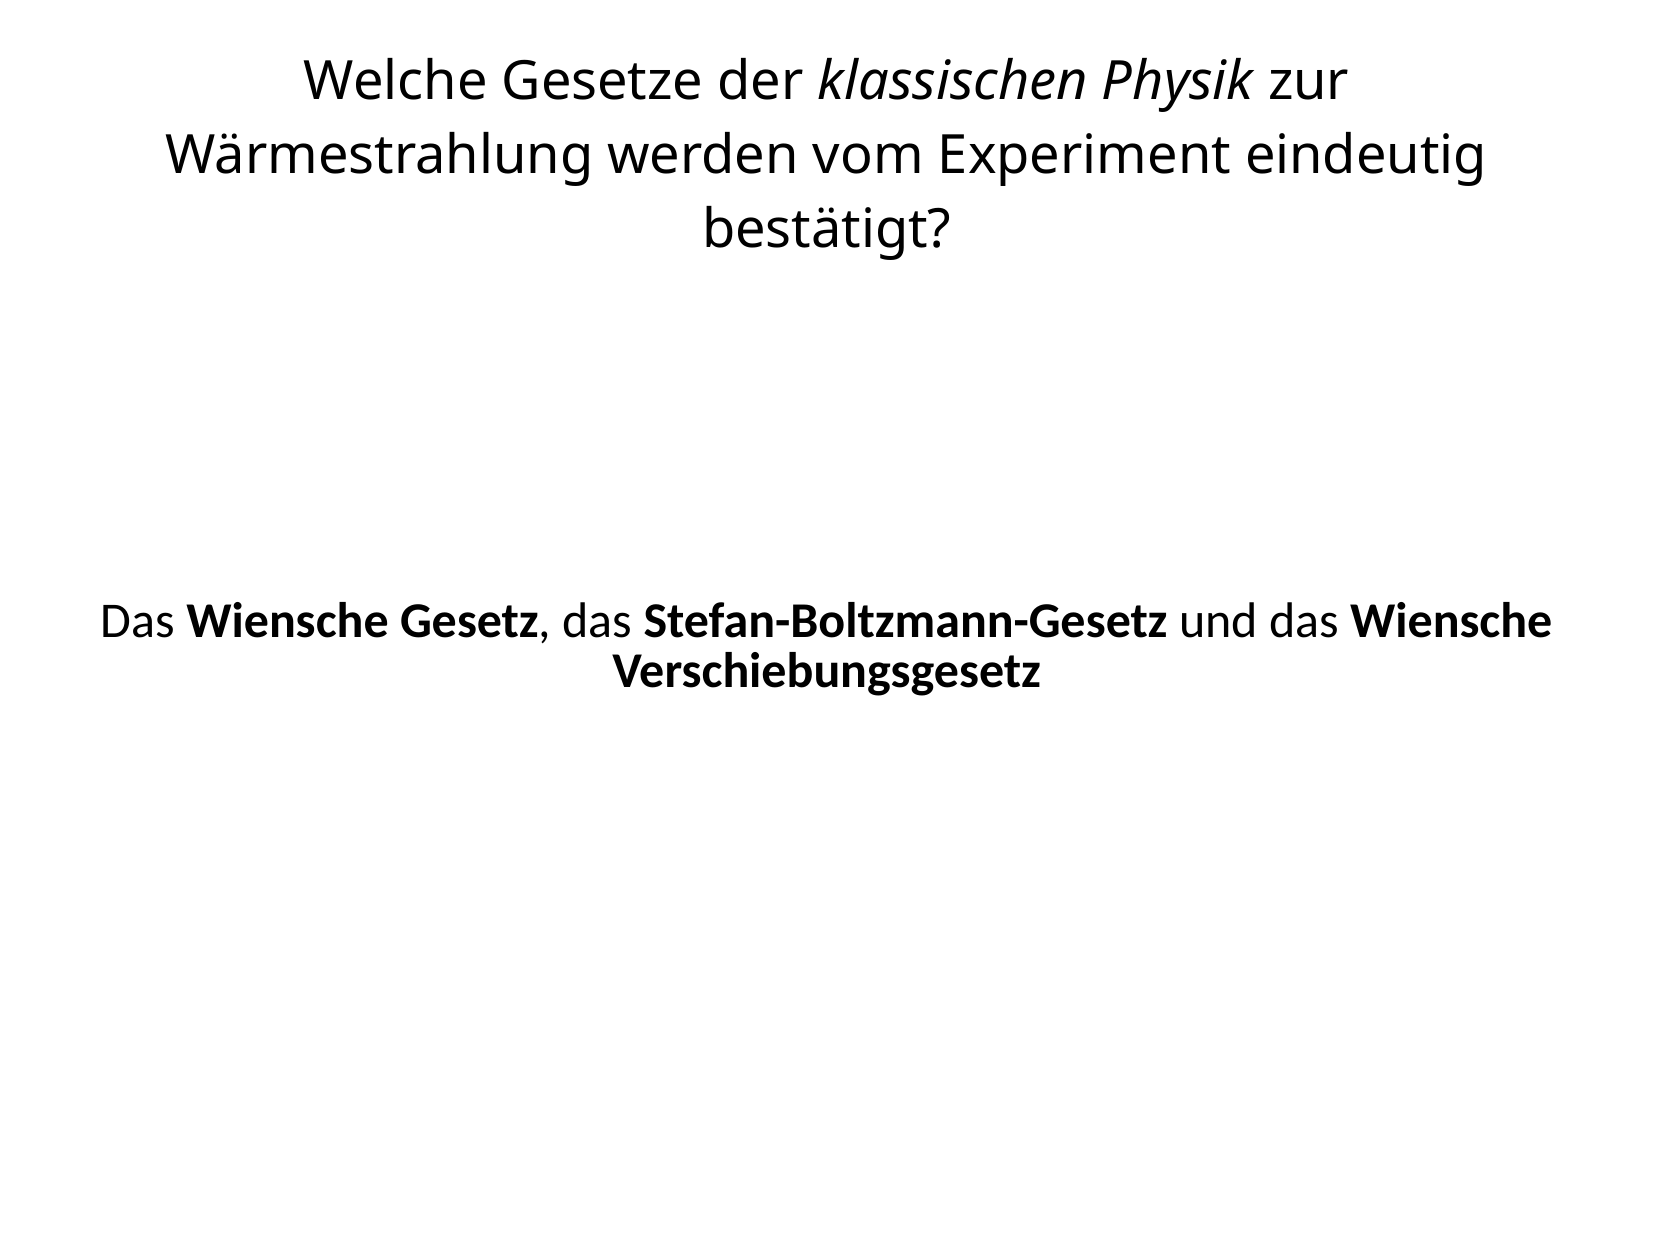

# Welche Gesetze der klassischen Physik zur Wärmestrahlung werden vom Experiment eindeutig bestätigt?
Das Wiensche Gesetz, das Stefan-Boltzmann-Gesetz und das Wiensche Verschiebungsgesetz